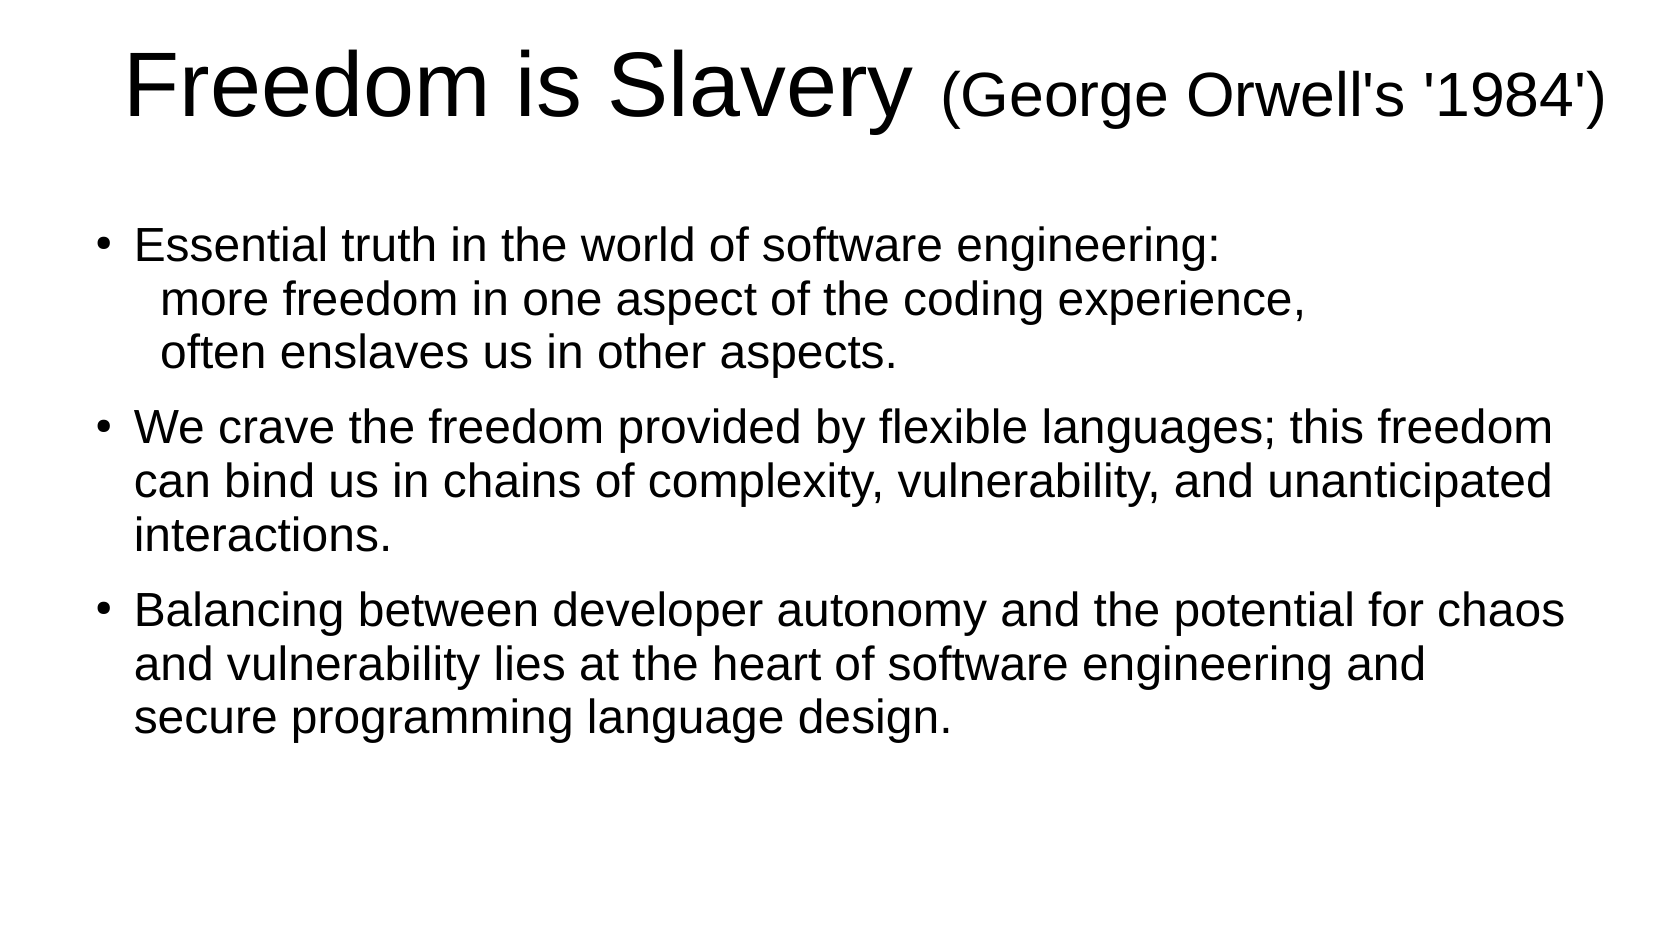

# Freedom is Slavery (George Orwell's '1984')
Essential truth in the world of software engineering:
 more freedom in one aspect of the coding experience,
 often enslaves us in other aspects.
We crave the freedom provided by flexible languages; this freedom can bind us in chains of complexity, vulnerability, and unanticipated interactions.
Balancing between developer autonomy and the potential for chaos and vulnerability lies at the heart of software engineering and secure programming language design.